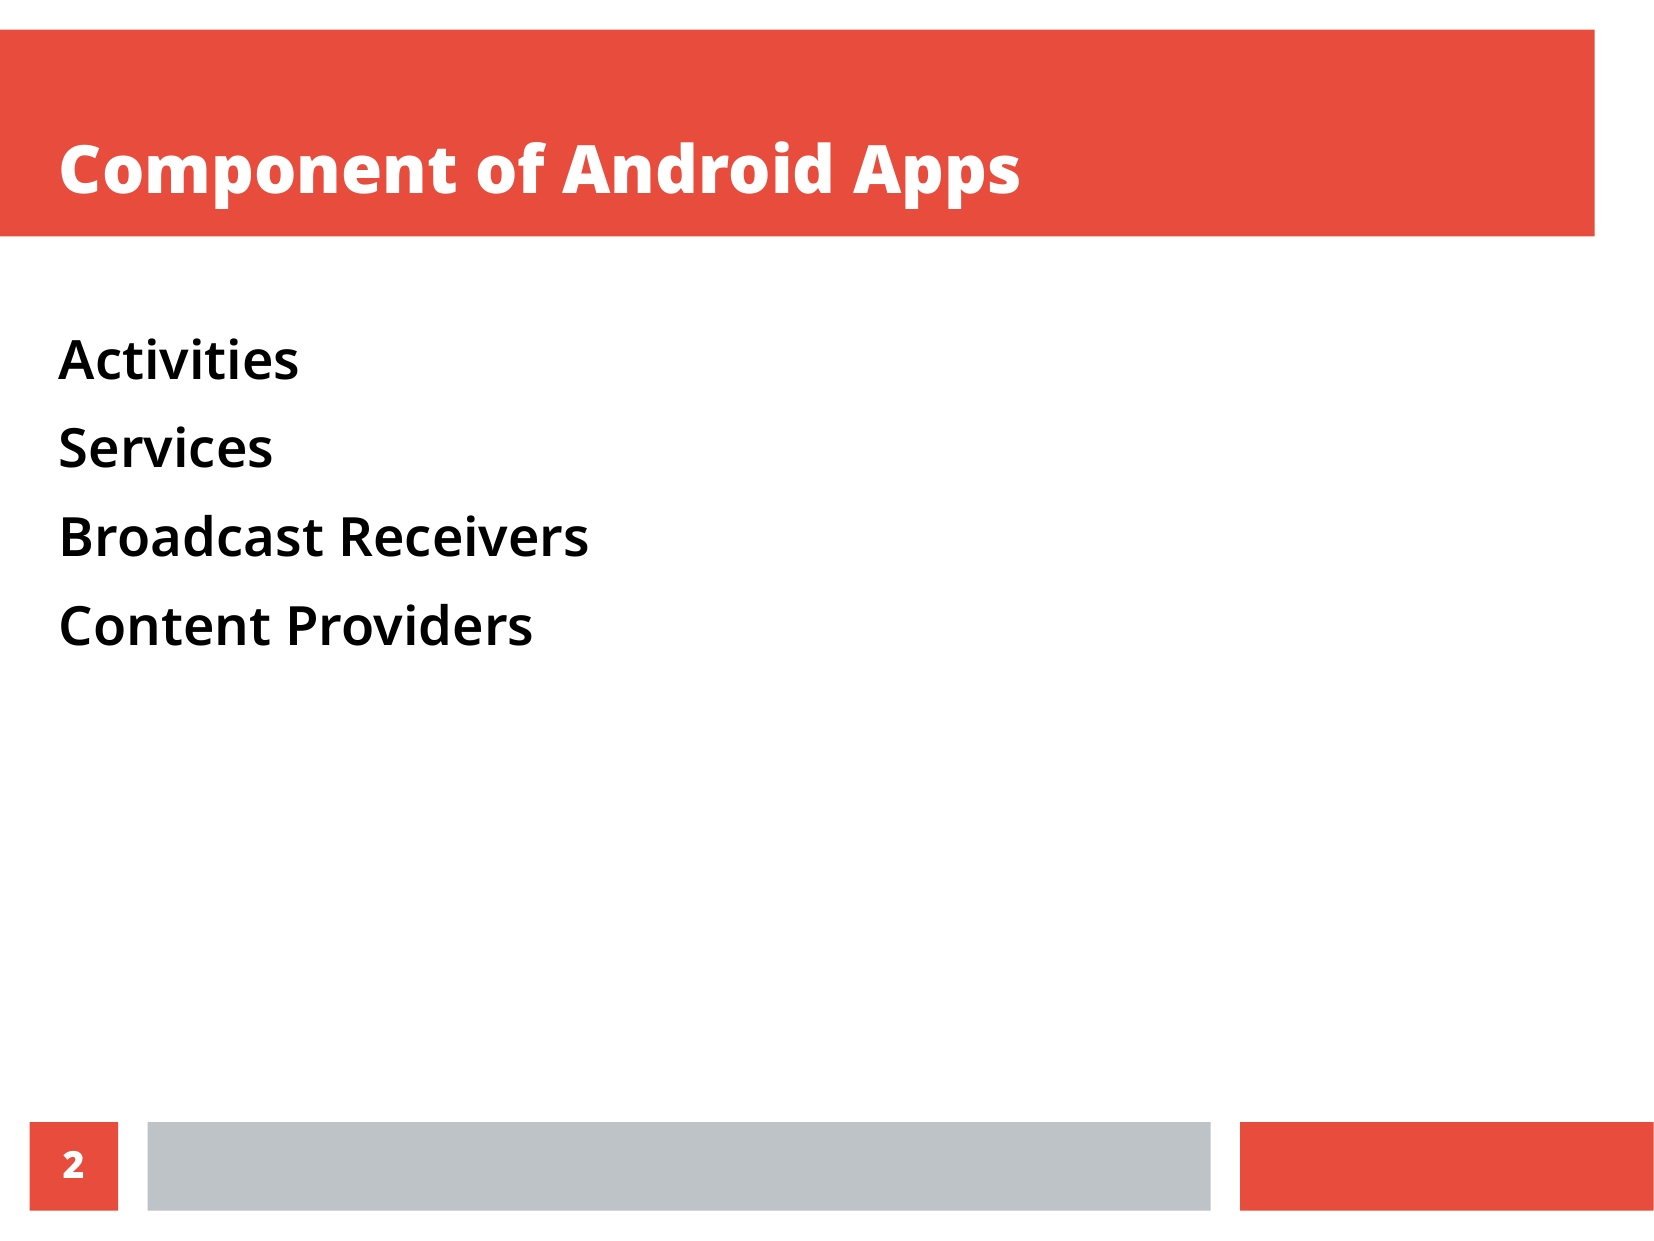

# Component of Android Apps
Activities
Services
Broadcast Receivers
Content Providers